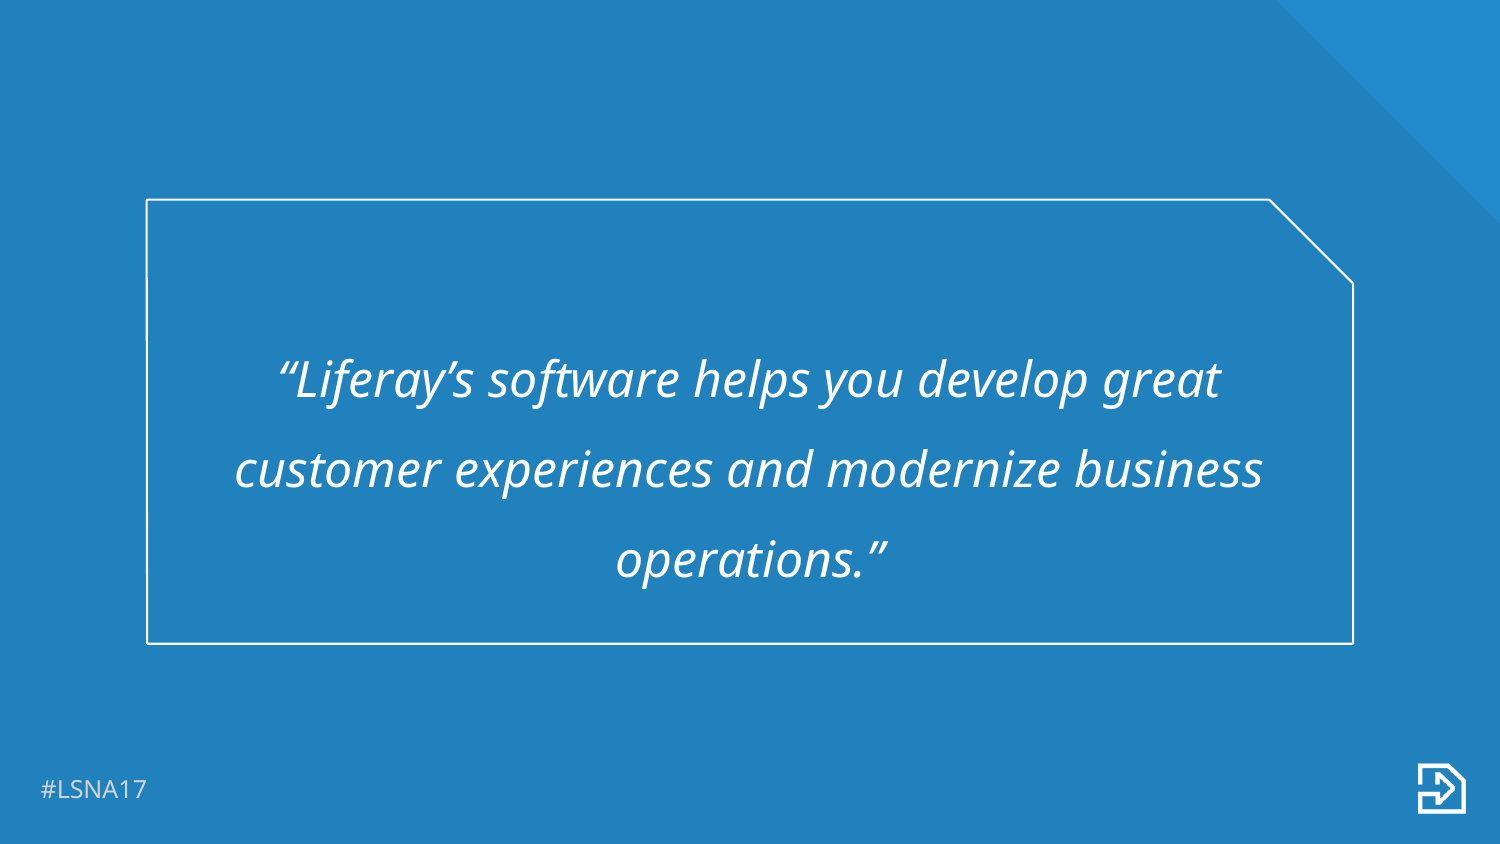

“Liferay’s software helps you develop great customer experiences and modernize business operations.”